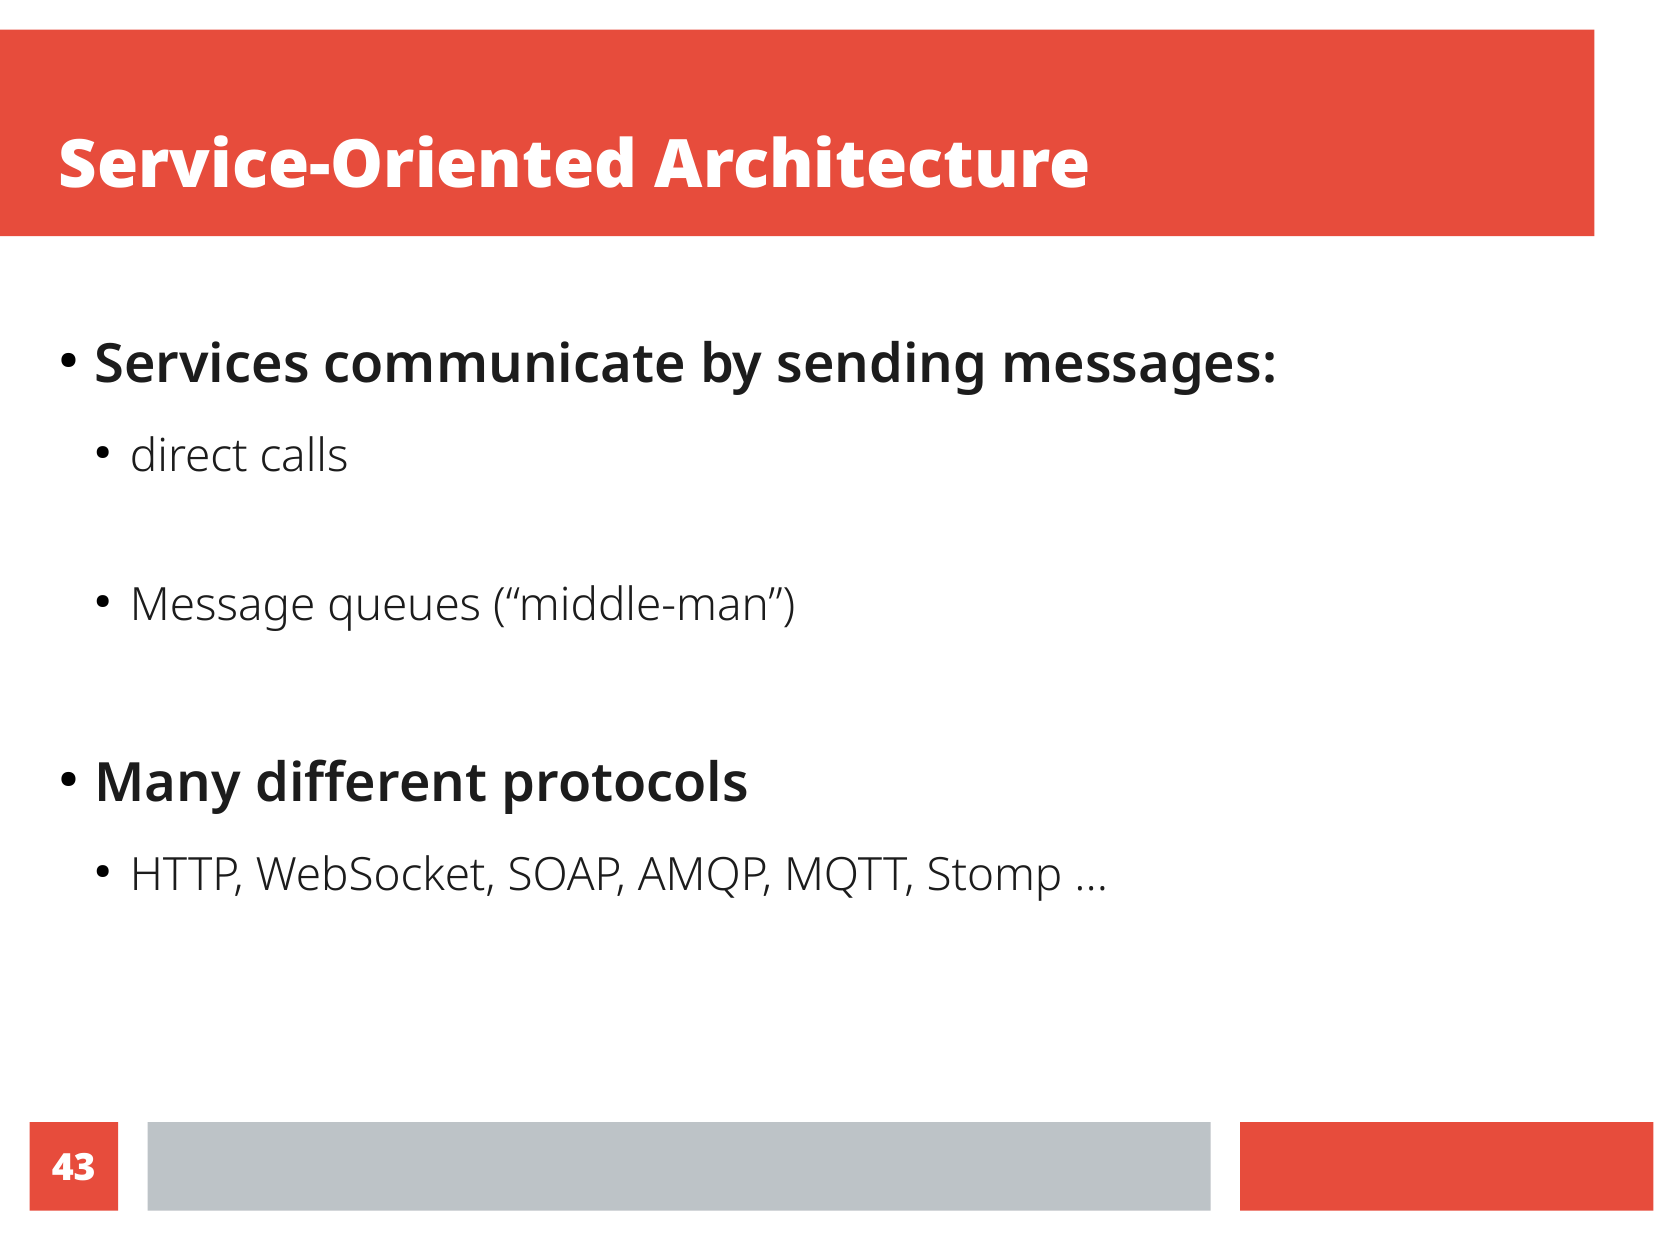

# Service-Oriented Architecture
Services communicate by sending messages:
direct calls
Message queues (“middle-man”)
Many different protocols
HTTP, WebSocket, SOAP, AMQP, MQTT, Stomp ...
43